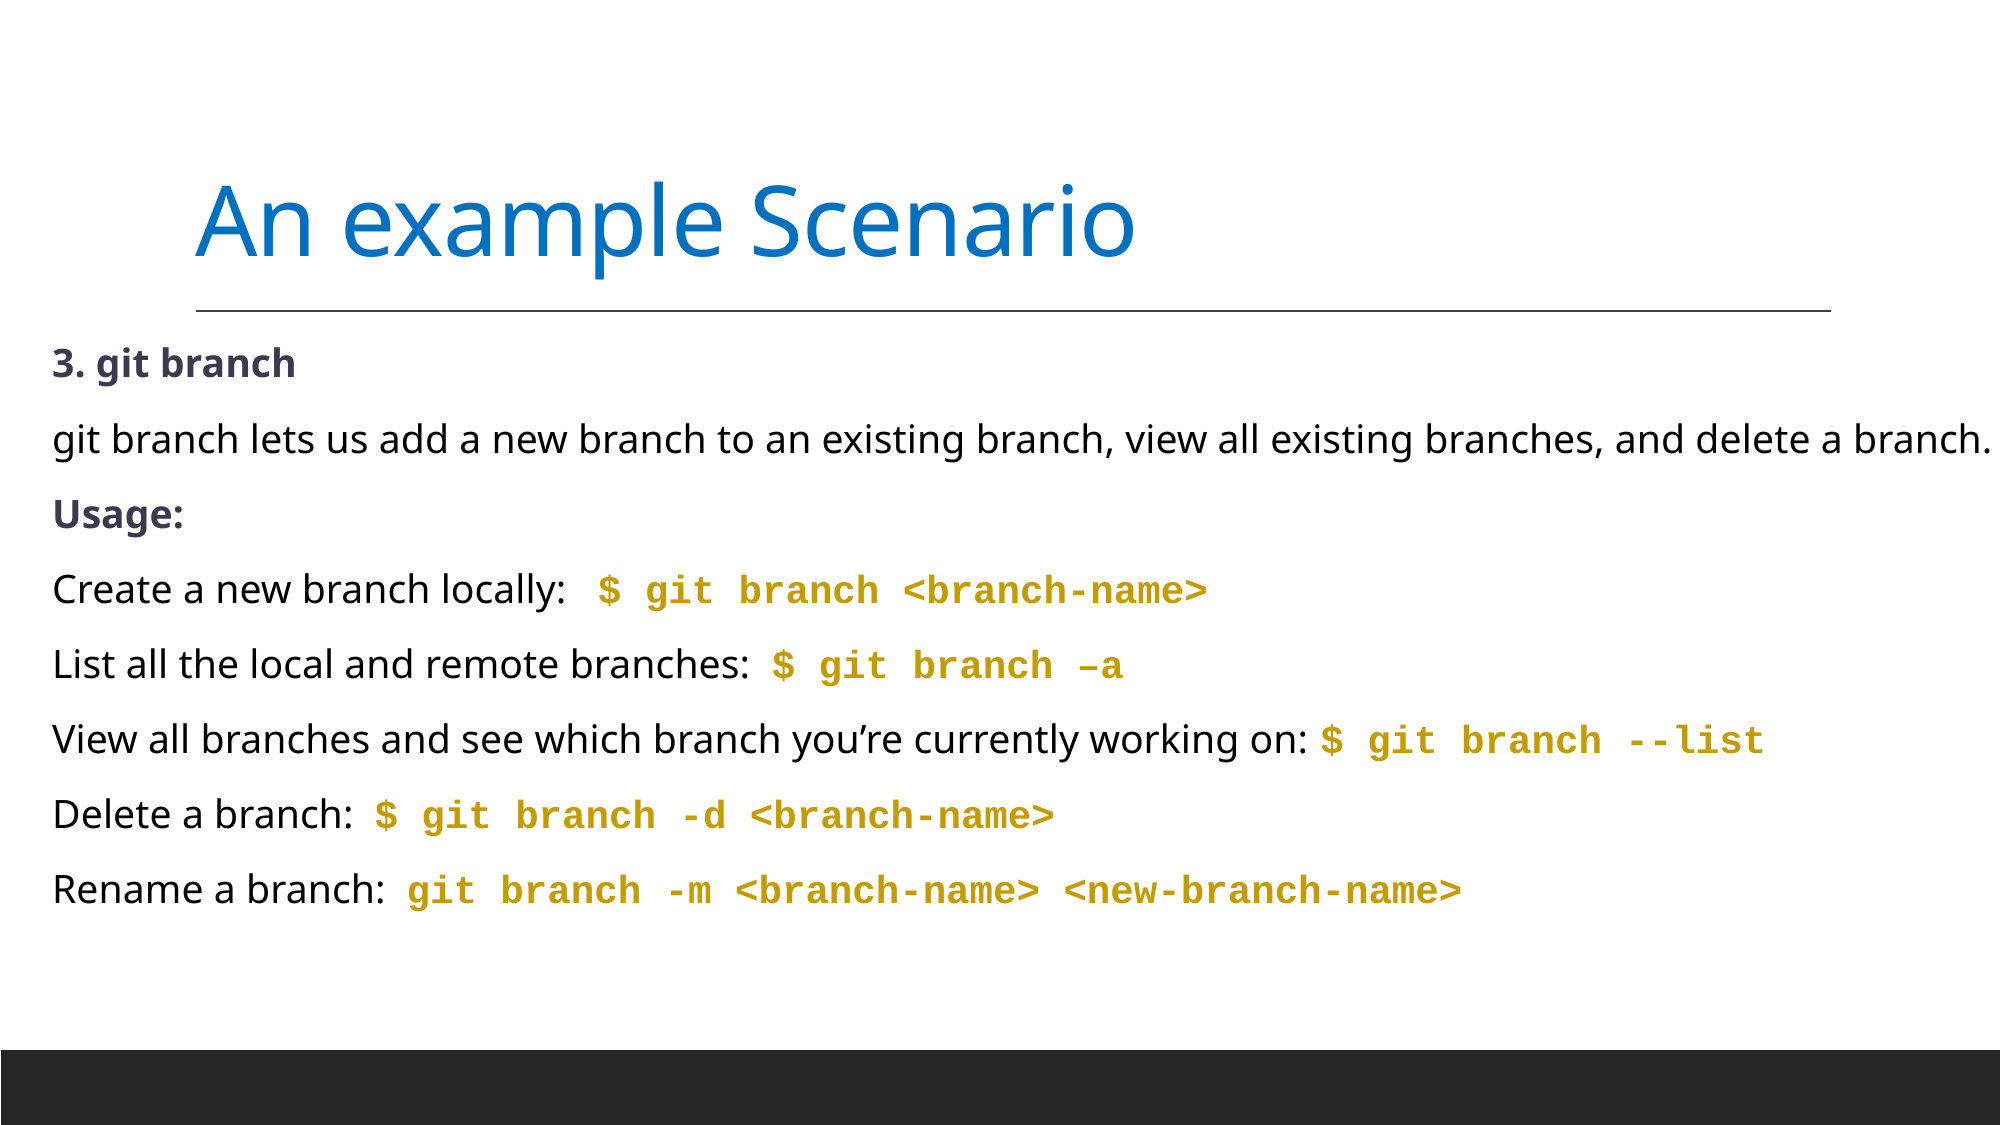

# An example Scenario
3. git branch
git branch lets us add a new branch to an existing branch, view all existing branches, and delete a branch.
Usage:
Create a new branch locally: $ git branch <branch-name>
List all the local and remote branches: $ git branch –a
View all branches and see which branch you’re currently working on: $ git branch --list
Delete a branch: $ git branch -d <branch-name>
Rename a branch: git branch -m <branch-name> <new-branch-name>